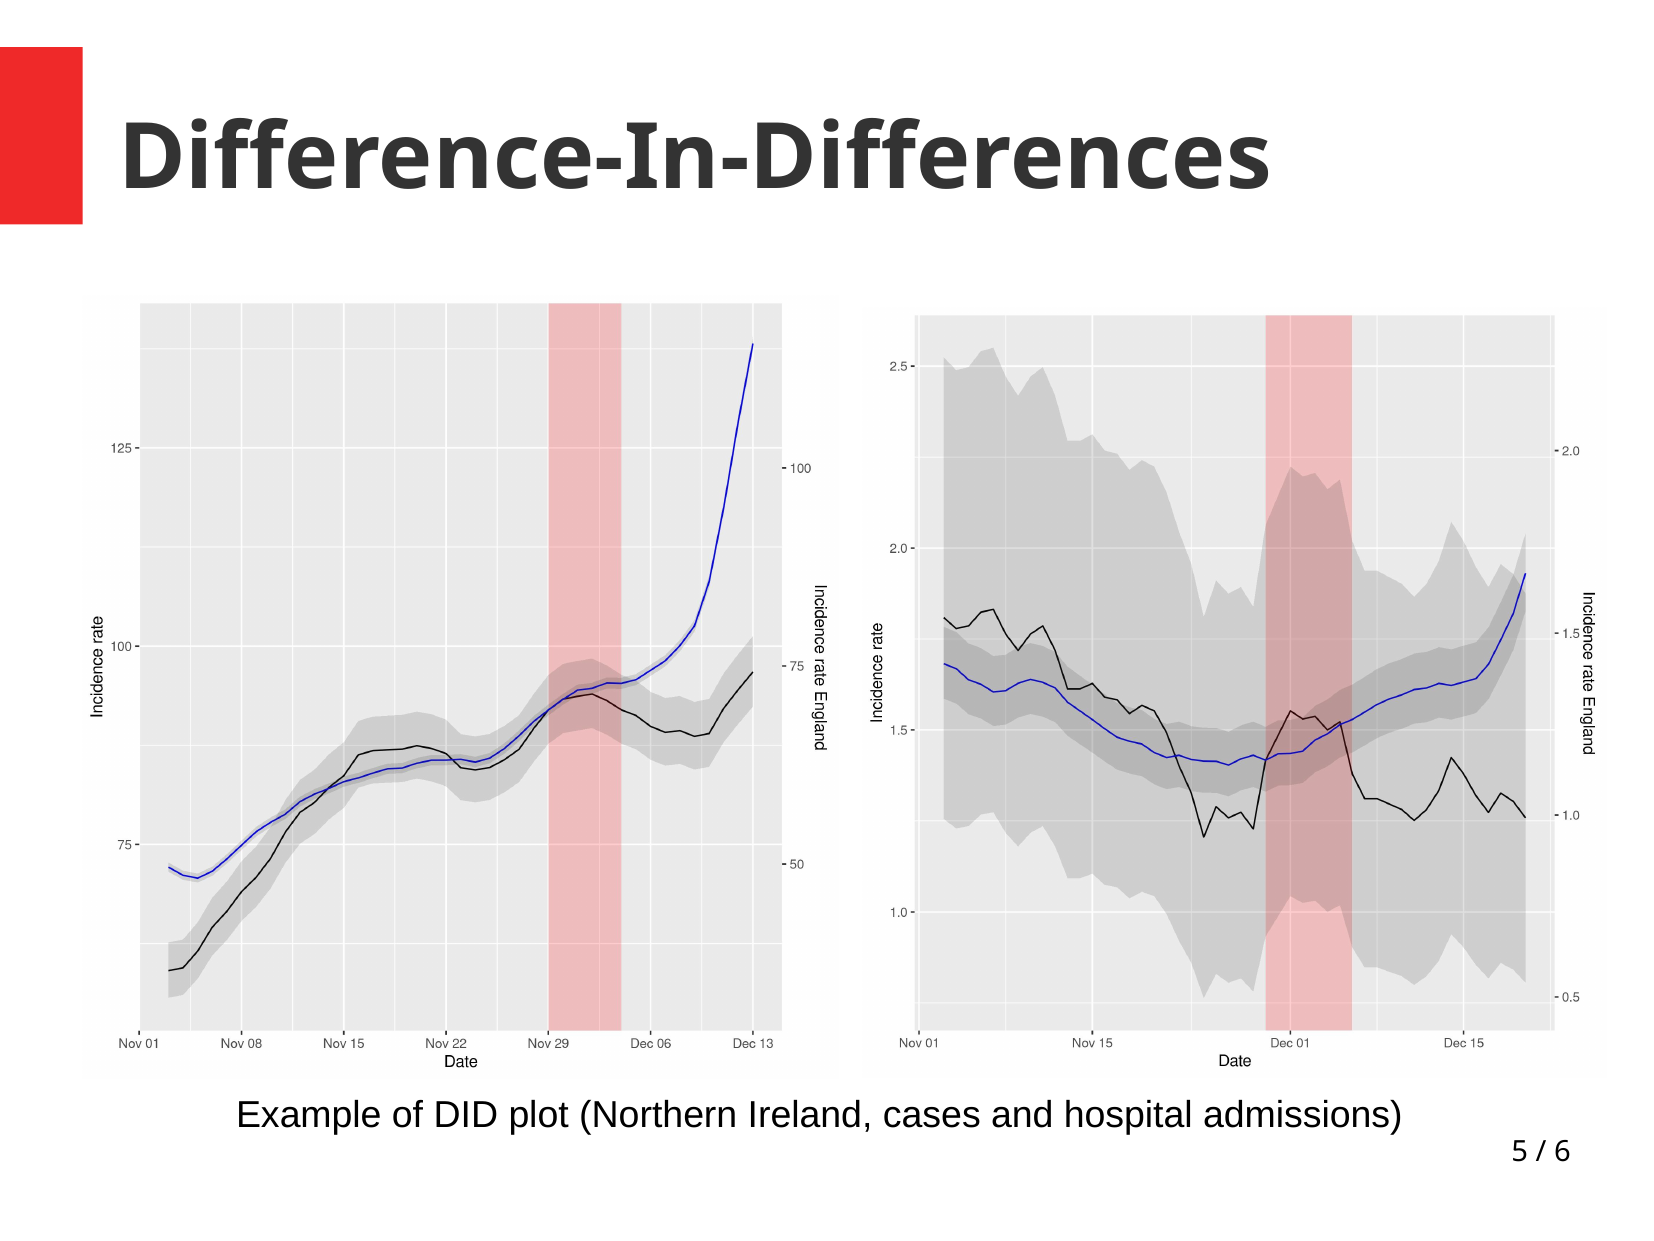

# Difference-In-Differences
Example of DID plot (Northern Ireland, cases and hospital admissions)
5